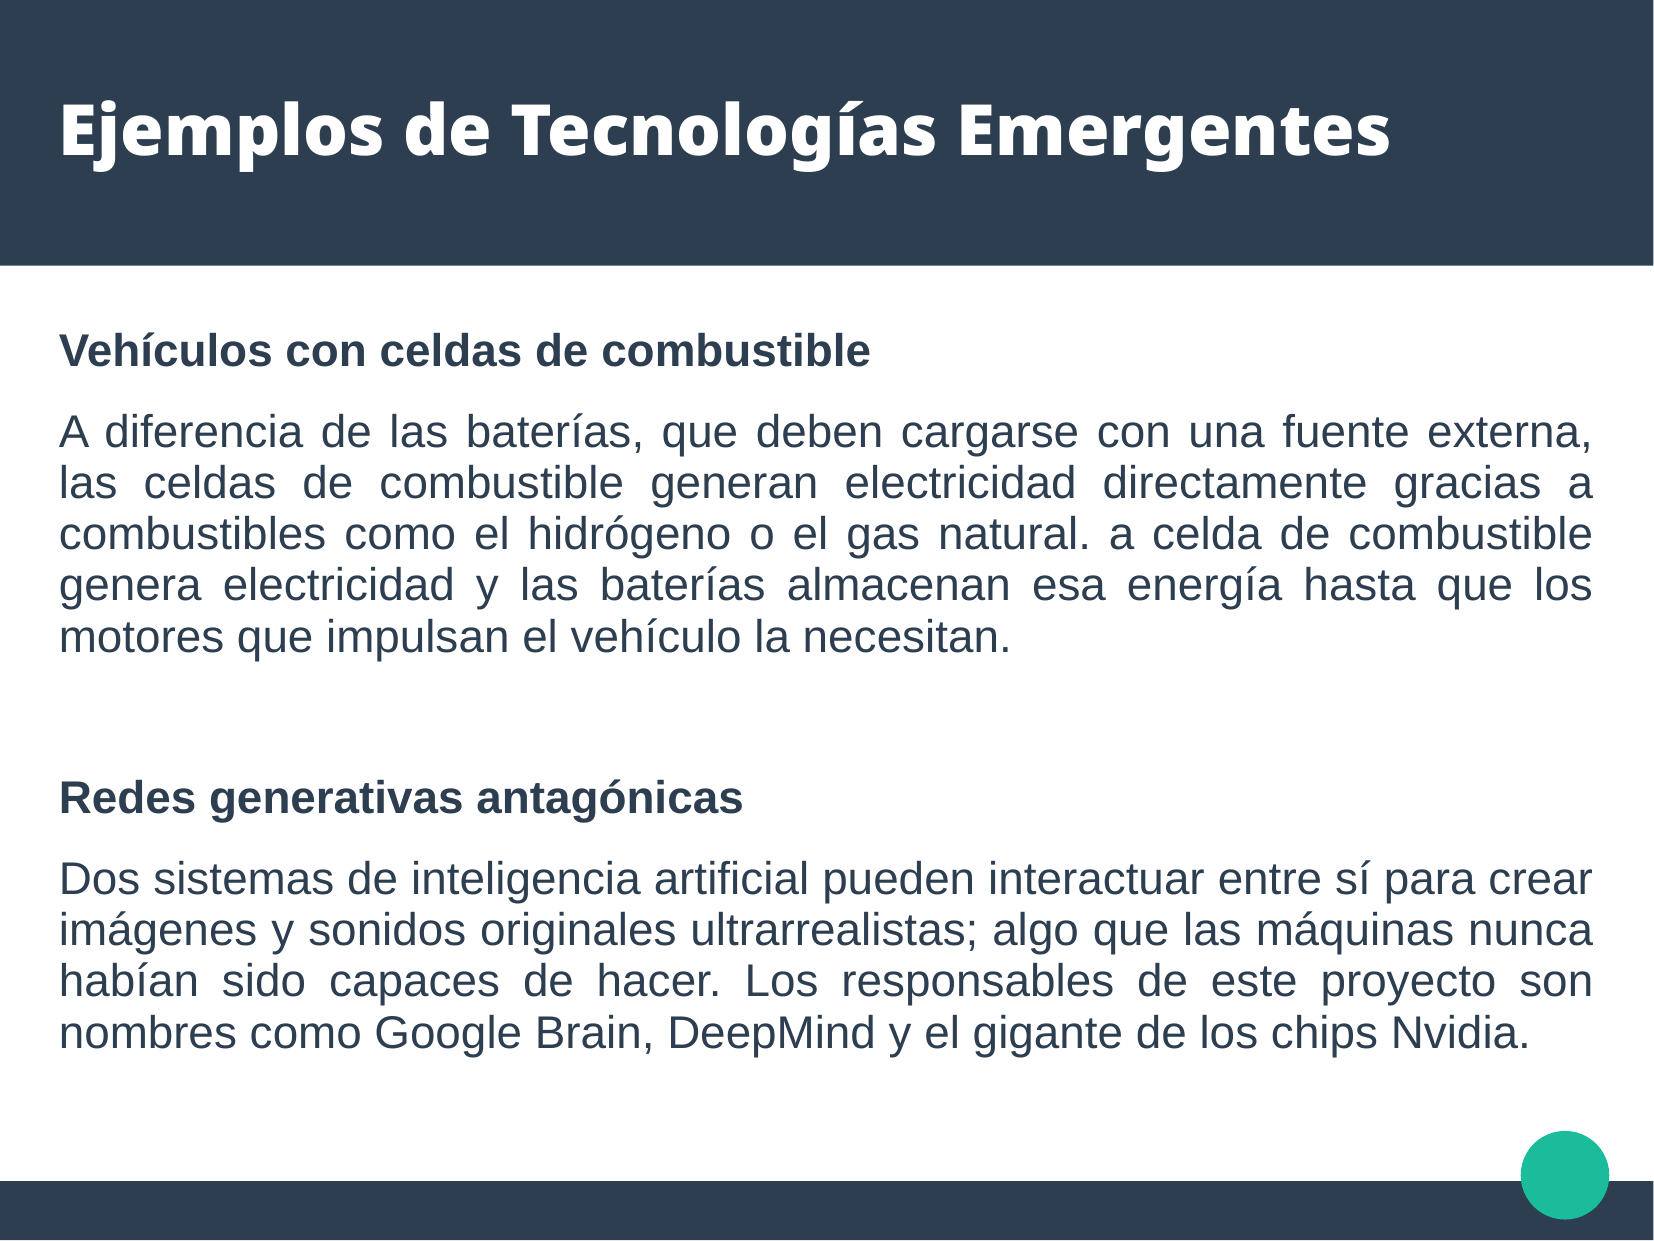

# Ejemplos de Tecnologías Emergentes
Vehículos con celdas de combustible
A diferencia de las baterías, que deben cargarse con una fuente externa, las celdas de combustible generan electricidad directamente gracias a combustibles como el hidrógeno o el gas natural. a celda de combustible genera electricidad y las baterías almacenan esa energía hasta que los motores que impulsan el vehículo la necesitan.
Redes generativas antagónicas
Dos sistemas de inteligencia artificial pueden interactuar entre sí para crear imágenes y sonidos originales ultrarrealistas; algo que las máquinas nunca habían sido capaces de hacer. Los responsables de este proyecto son nombres como Google Brain, DeepMind y el gigante de los chips Nvidia.